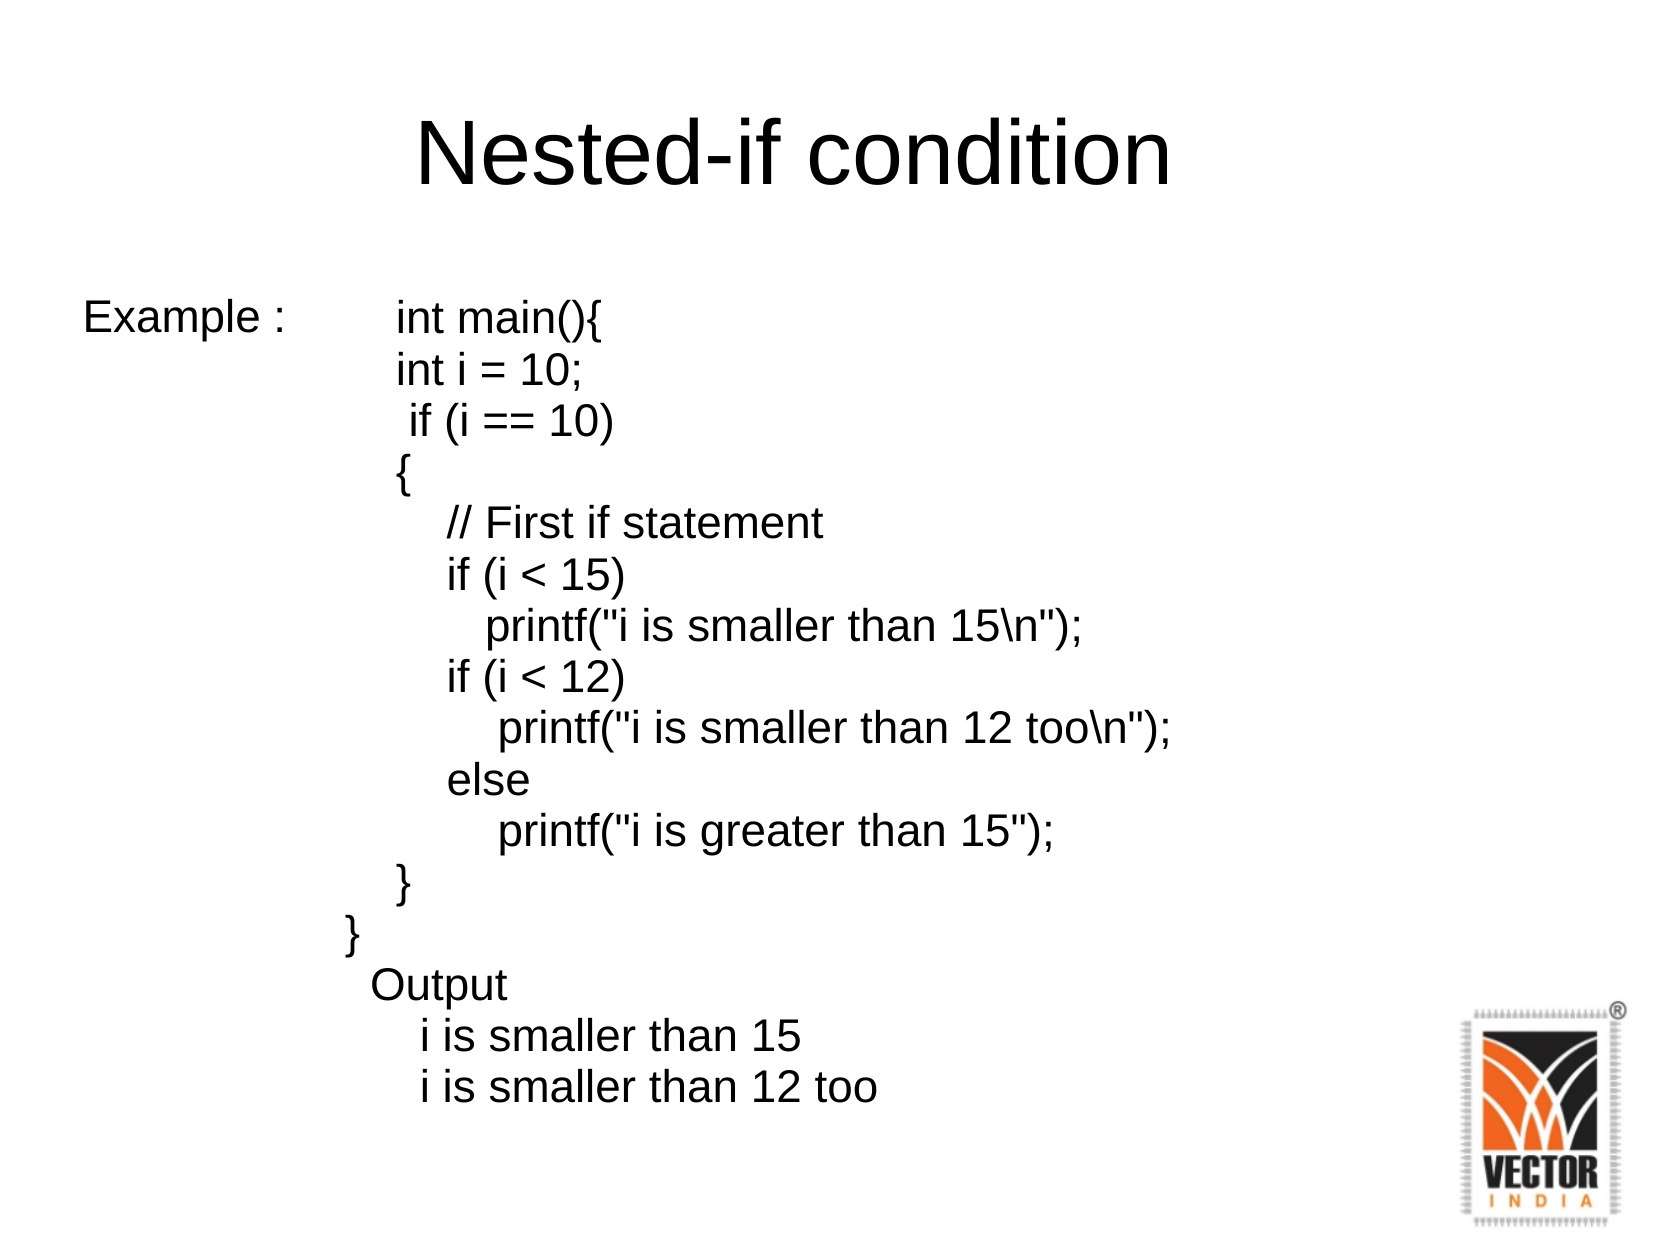

Example :
# Nested-if condition
 int main(){
 int i = 10;
 if (i == 10)
 {
 // First if statement
 if (i < 15)
 printf("i is smaller than 15\n");
 if (i < 12)
 printf("i is smaller than 12 too\n");
 else
 printf("i is greater than 15");
 }
}
 Output
	i is smaller than 15
	i is smaller than 12 too